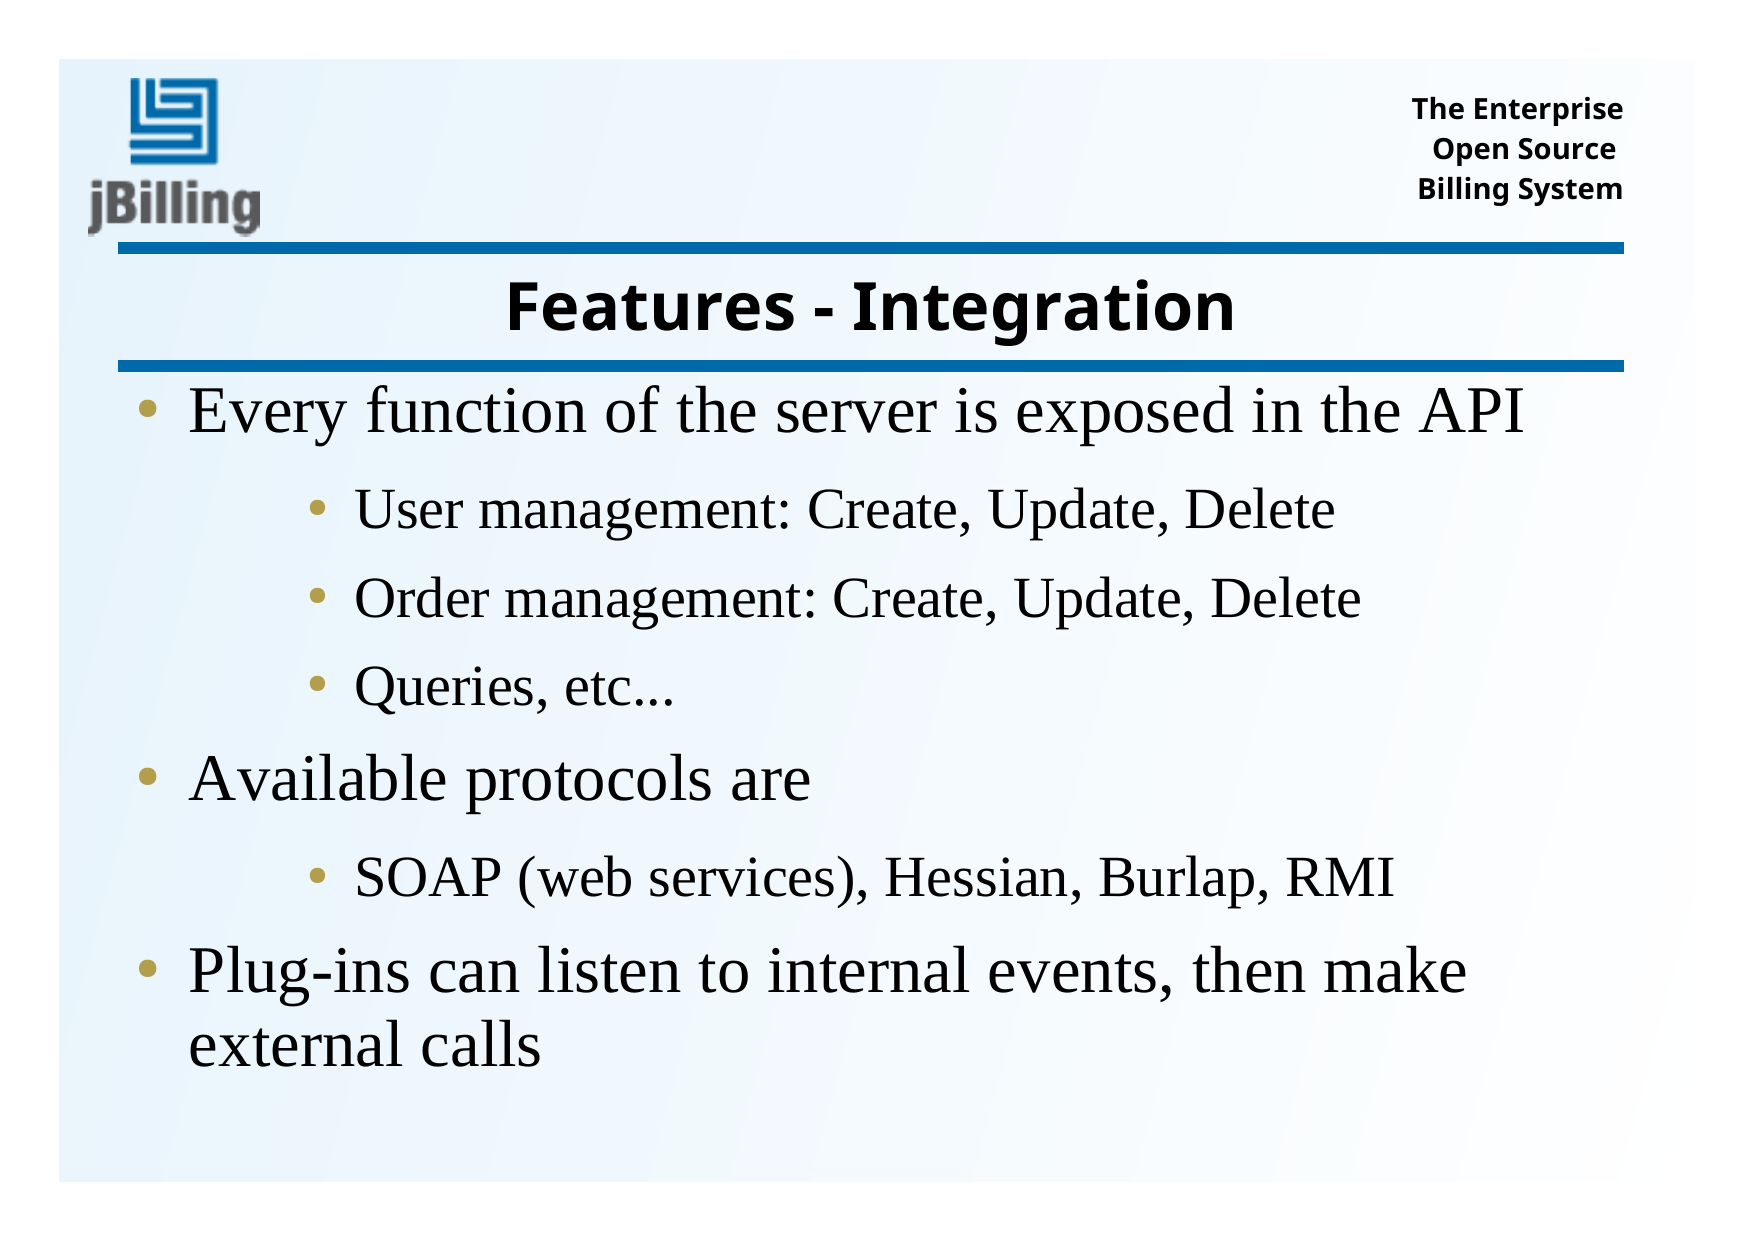

# Features - Integration
Every function of the server is exposed in the API
User management: Create, Update, Delete
Order management: Create, Update, Delete
Queries, etc...
Available protocols are
SOAP (web services), Hessian, Burlap, RMI
Plug-ins can listen to internal events, then make external calls